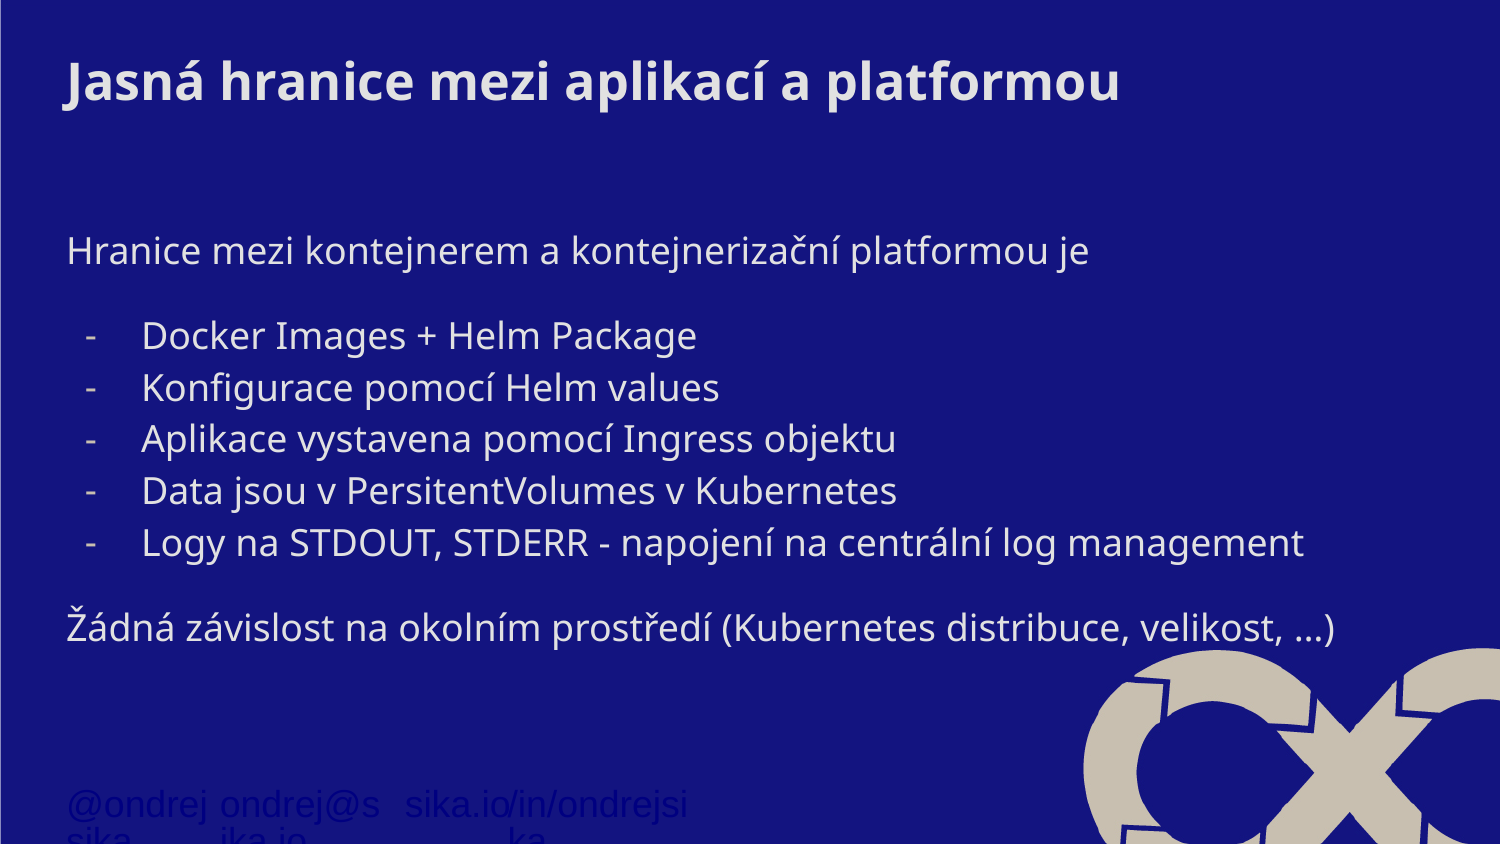

# Jasná hranice mezi aplikací a platformou
Hranice mezi kontejnerem a kontejnerizační platformou je
Docker Images + Helm Package
Konfigurace pomocí Helm values
Aplikace vystavena pomocí Ingress objektu
Data jsou v PersitentVolumes v Kubernetes
Logy na STDOUT, STDERR - napojení na centrální log management
Žádná závislost na okolním prostředí (Kubernetes distribuce, velikost, …)